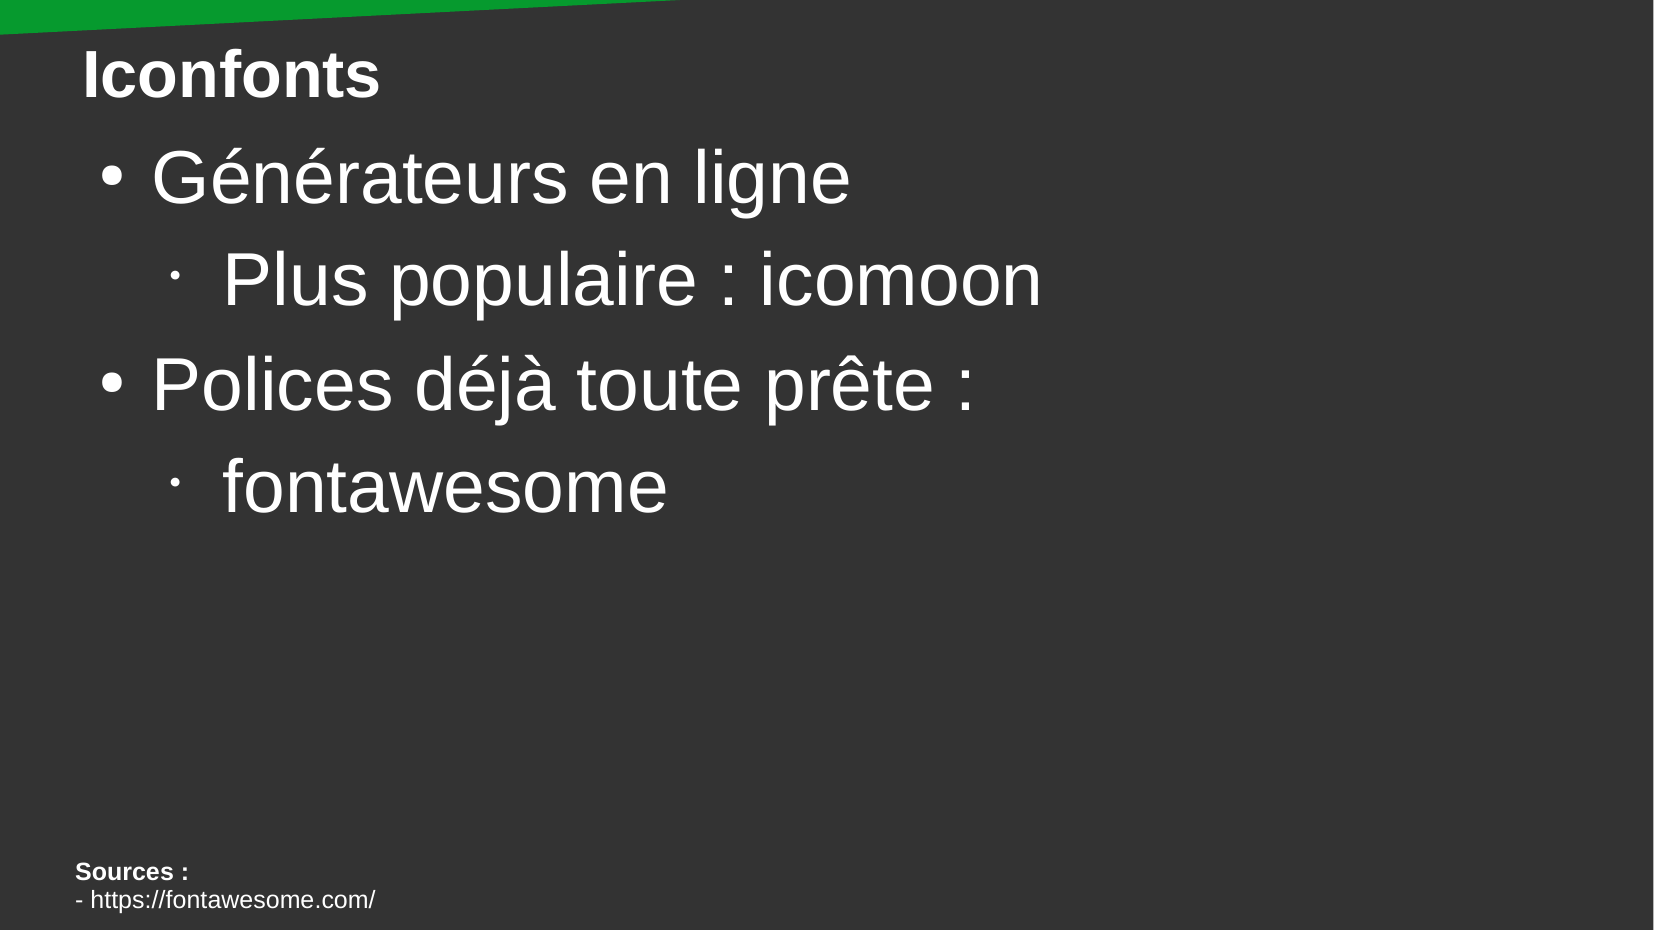

# Iconfonts
Générateurs en ligne
Plus populaire : icomoon
Polices déjà toute prête :
fontawesome
Sources :
- https://fontawesome.com/